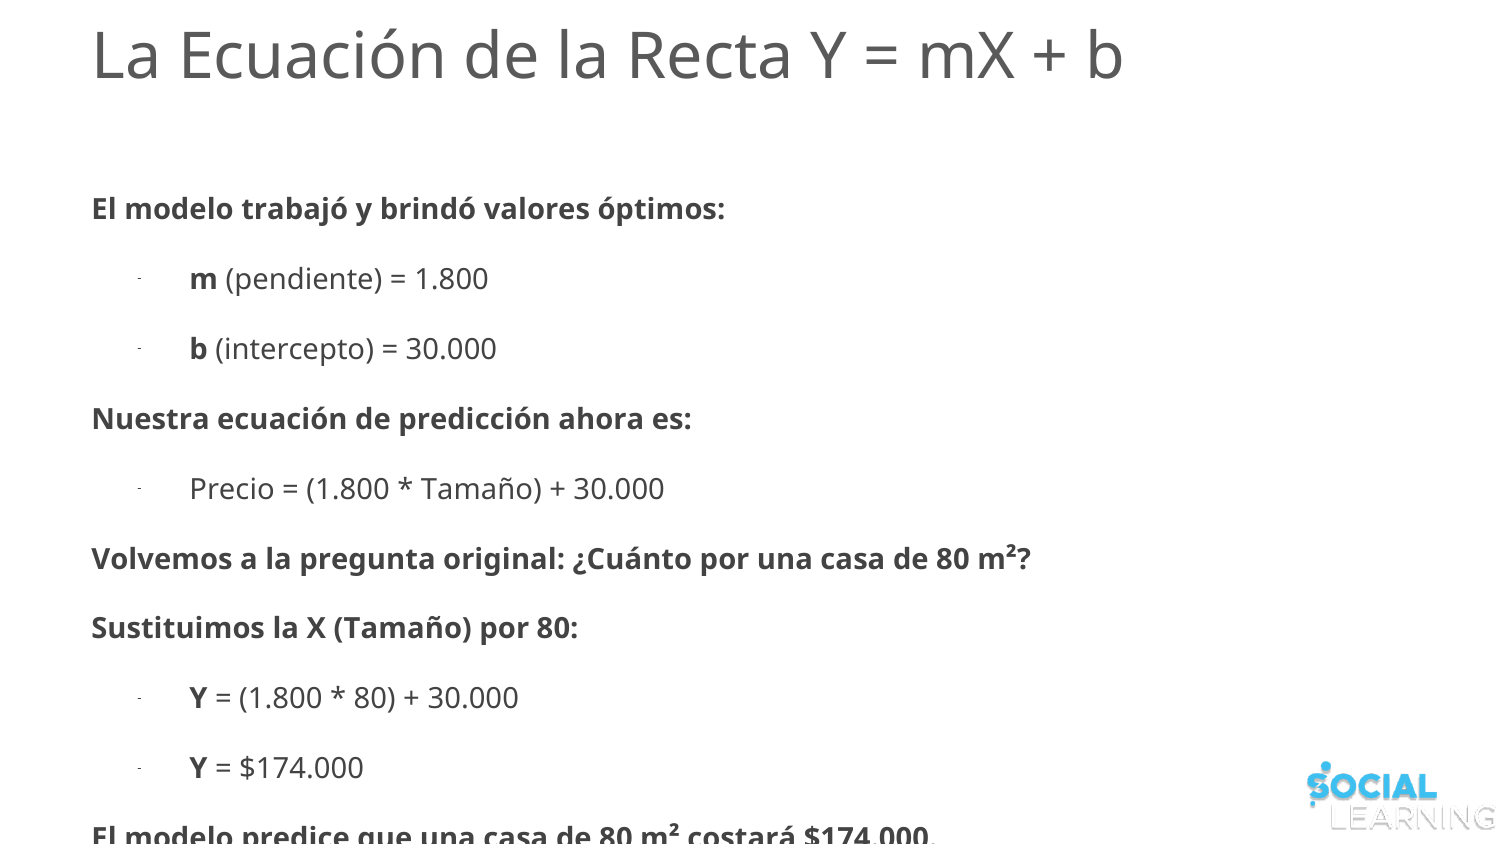

La Ecuación de la Recta Y = mX + b
El modelo trabajó y brindó valores óptimos:
m (pendiente) = 1.800
b (intercepto) = 30.000
Nuestra ecuación de predicción ahora es:
Precio = (1.800 * Tamaño) + 30.000
Volvemos a la pregunta original: ¿Cuánto por una casa de 80 m²?
Sustituimos la X (Tamaño) por 80:
Y = (1.800 * 80) + 30.000
Y = $174.000
El modelo predice que una casa de 80 m² costará $174.000.